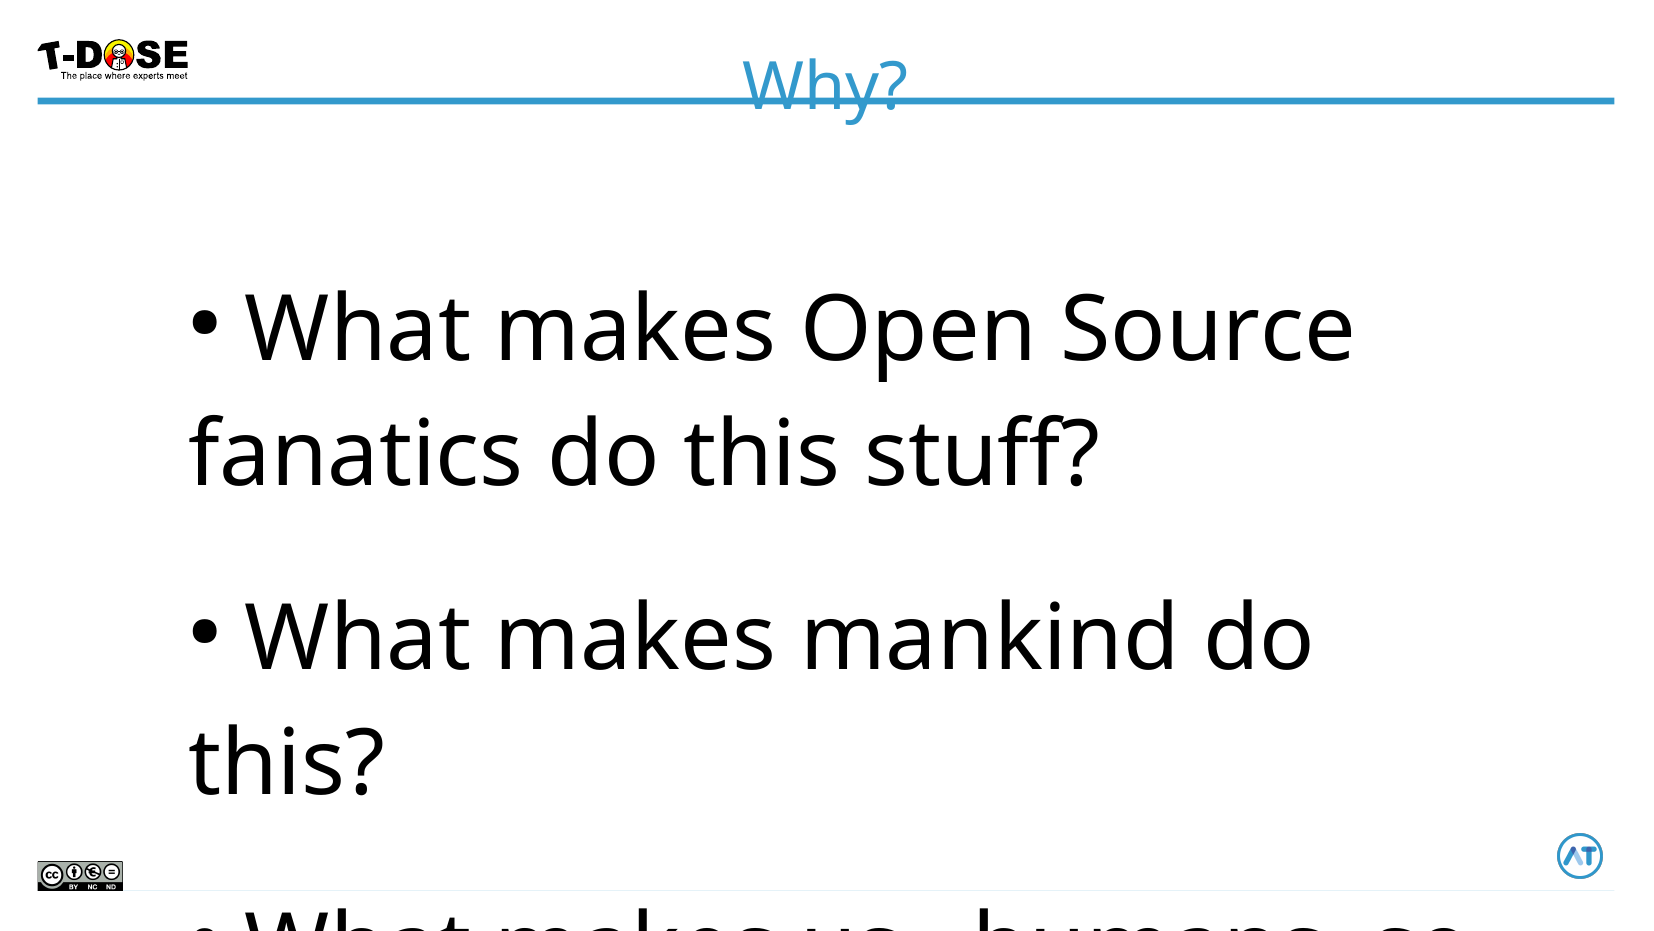

Why?
 What makes Open Source fanatics do this stuff?
 What makes mankind do this?
 What makes us, humans, so incredibly curious?